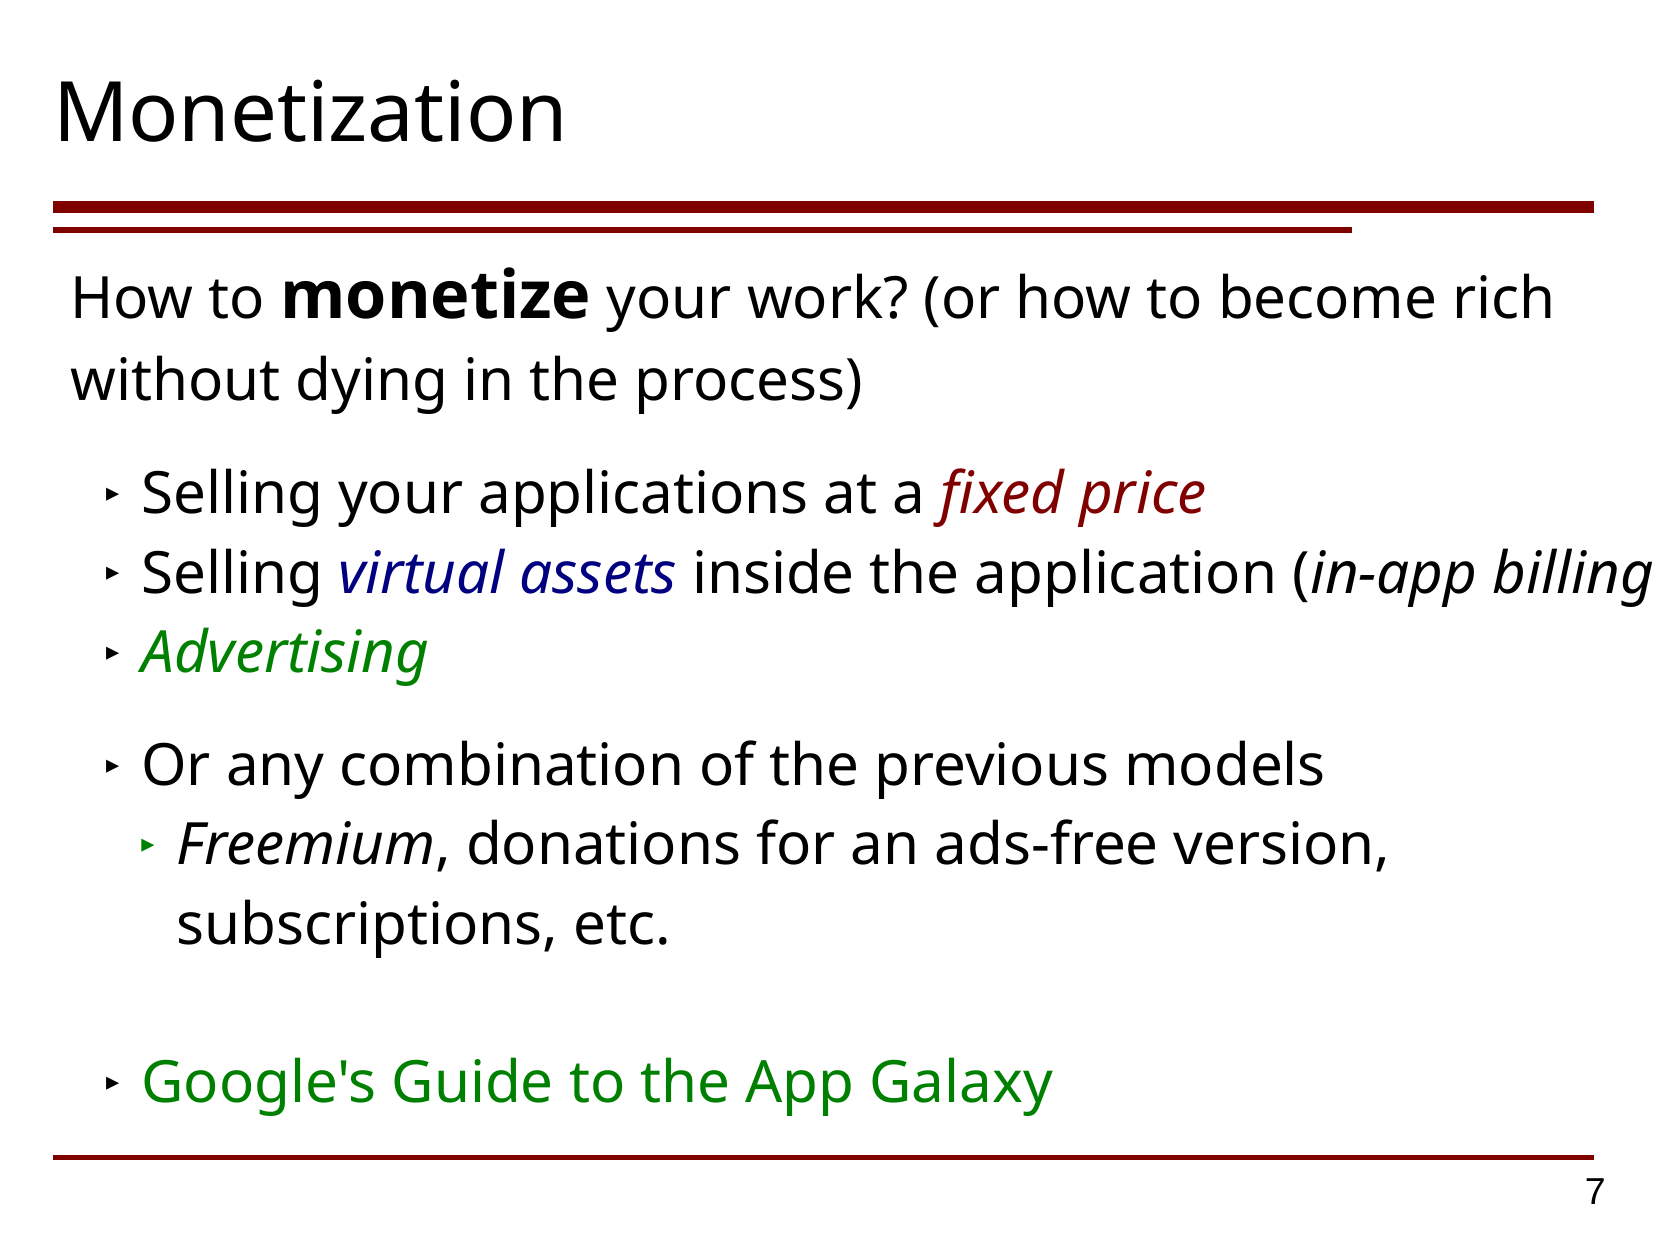

# Monetization
How to monetize your work? (or how to become rich
without dying in the process)
Selling your applications at a fixed price
Selling virtual assets inside the application (in-app billing)
Advertising
Or any combination of the previous models
Freemium, donations for an ads-free version,
subscriptions, etc.
Google's Guide to the App Galaxy